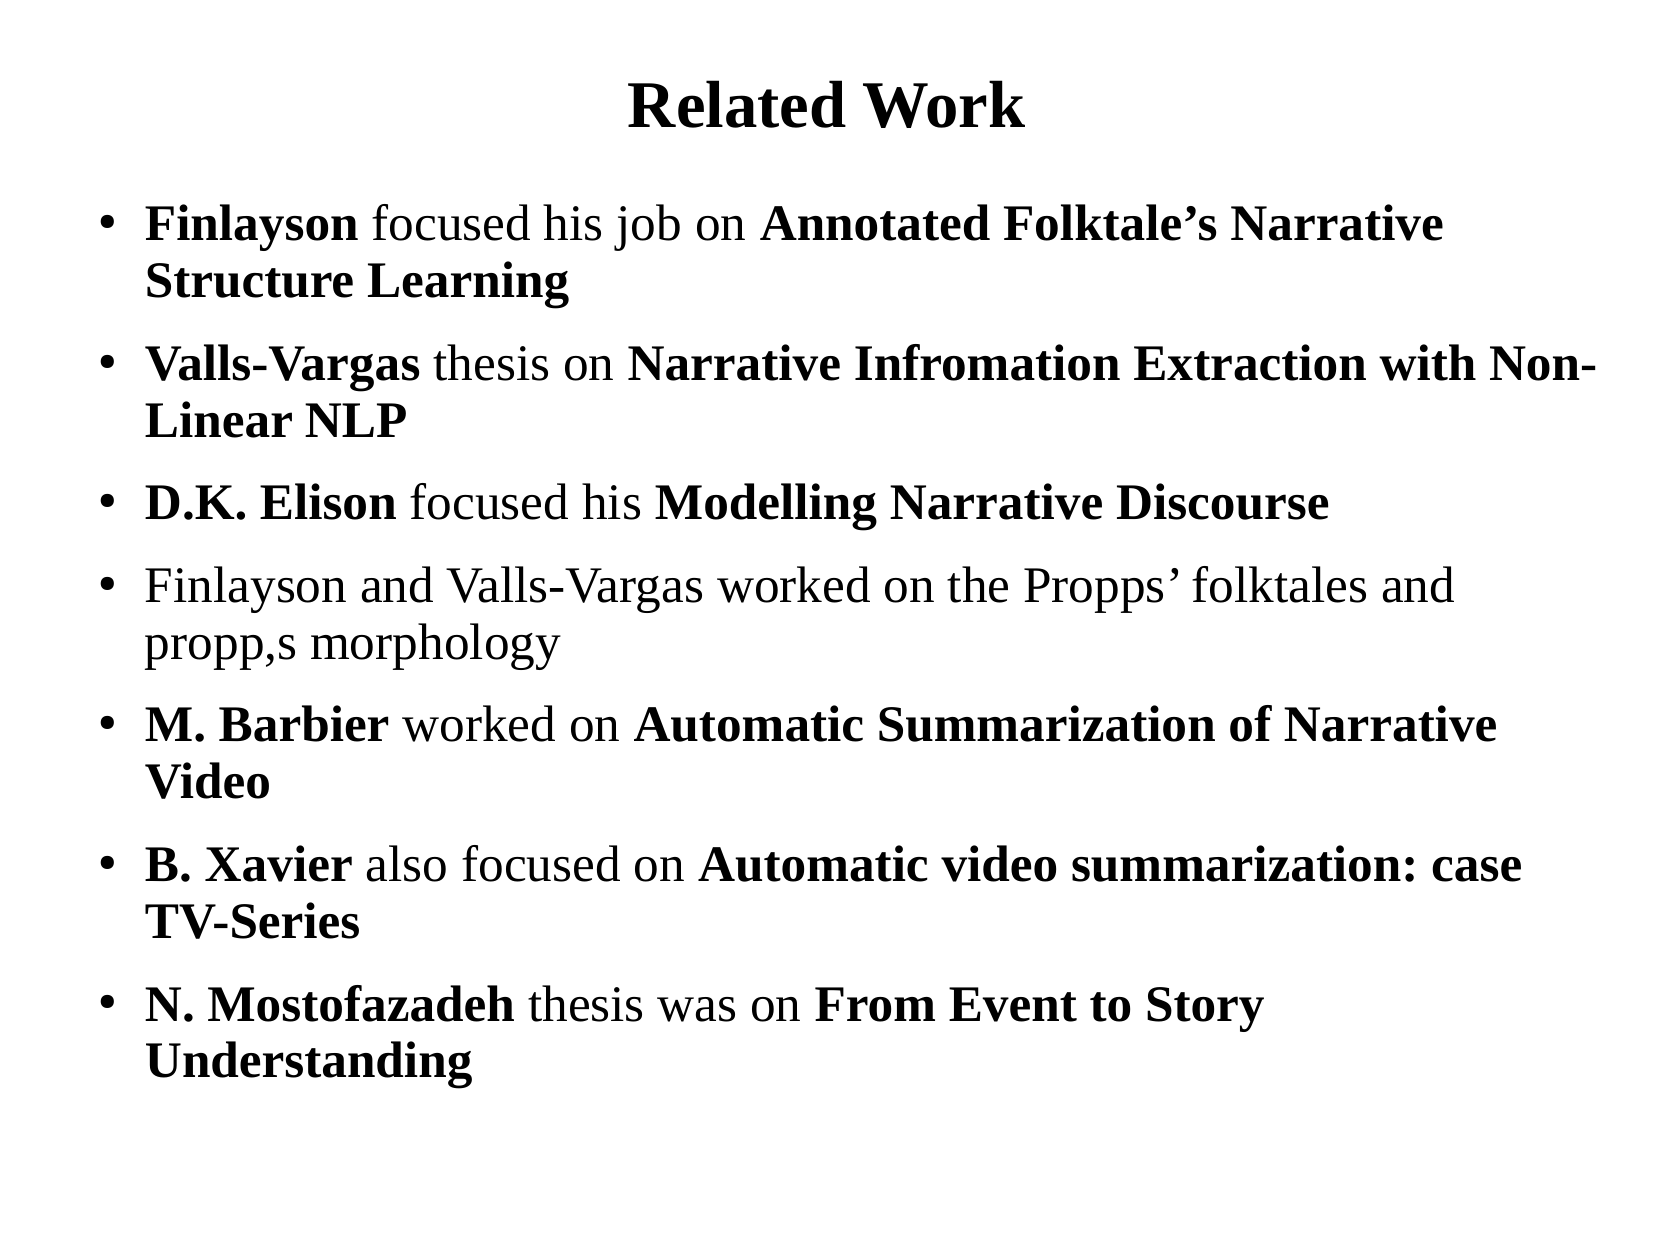

# Related Work
Finlayson focused his job on Annotated Folktale’s Narrative Structure Learning
Valls-Vargas thesis on Narrative Infromation Extraction with Non-Linear NLP
D.K. Elison focused his Modelling Narrative Discourse
Finlayson and Valls-Vargas worked on the Propps’ folktales and propp,s morphology
M. Barbier worked on Automatic Summarization of Narrative Video
B. Xavier also focused on Automatic video summarization: case TV-Series
N. Mostofazadeh thesis was on From Event to Story Understanding